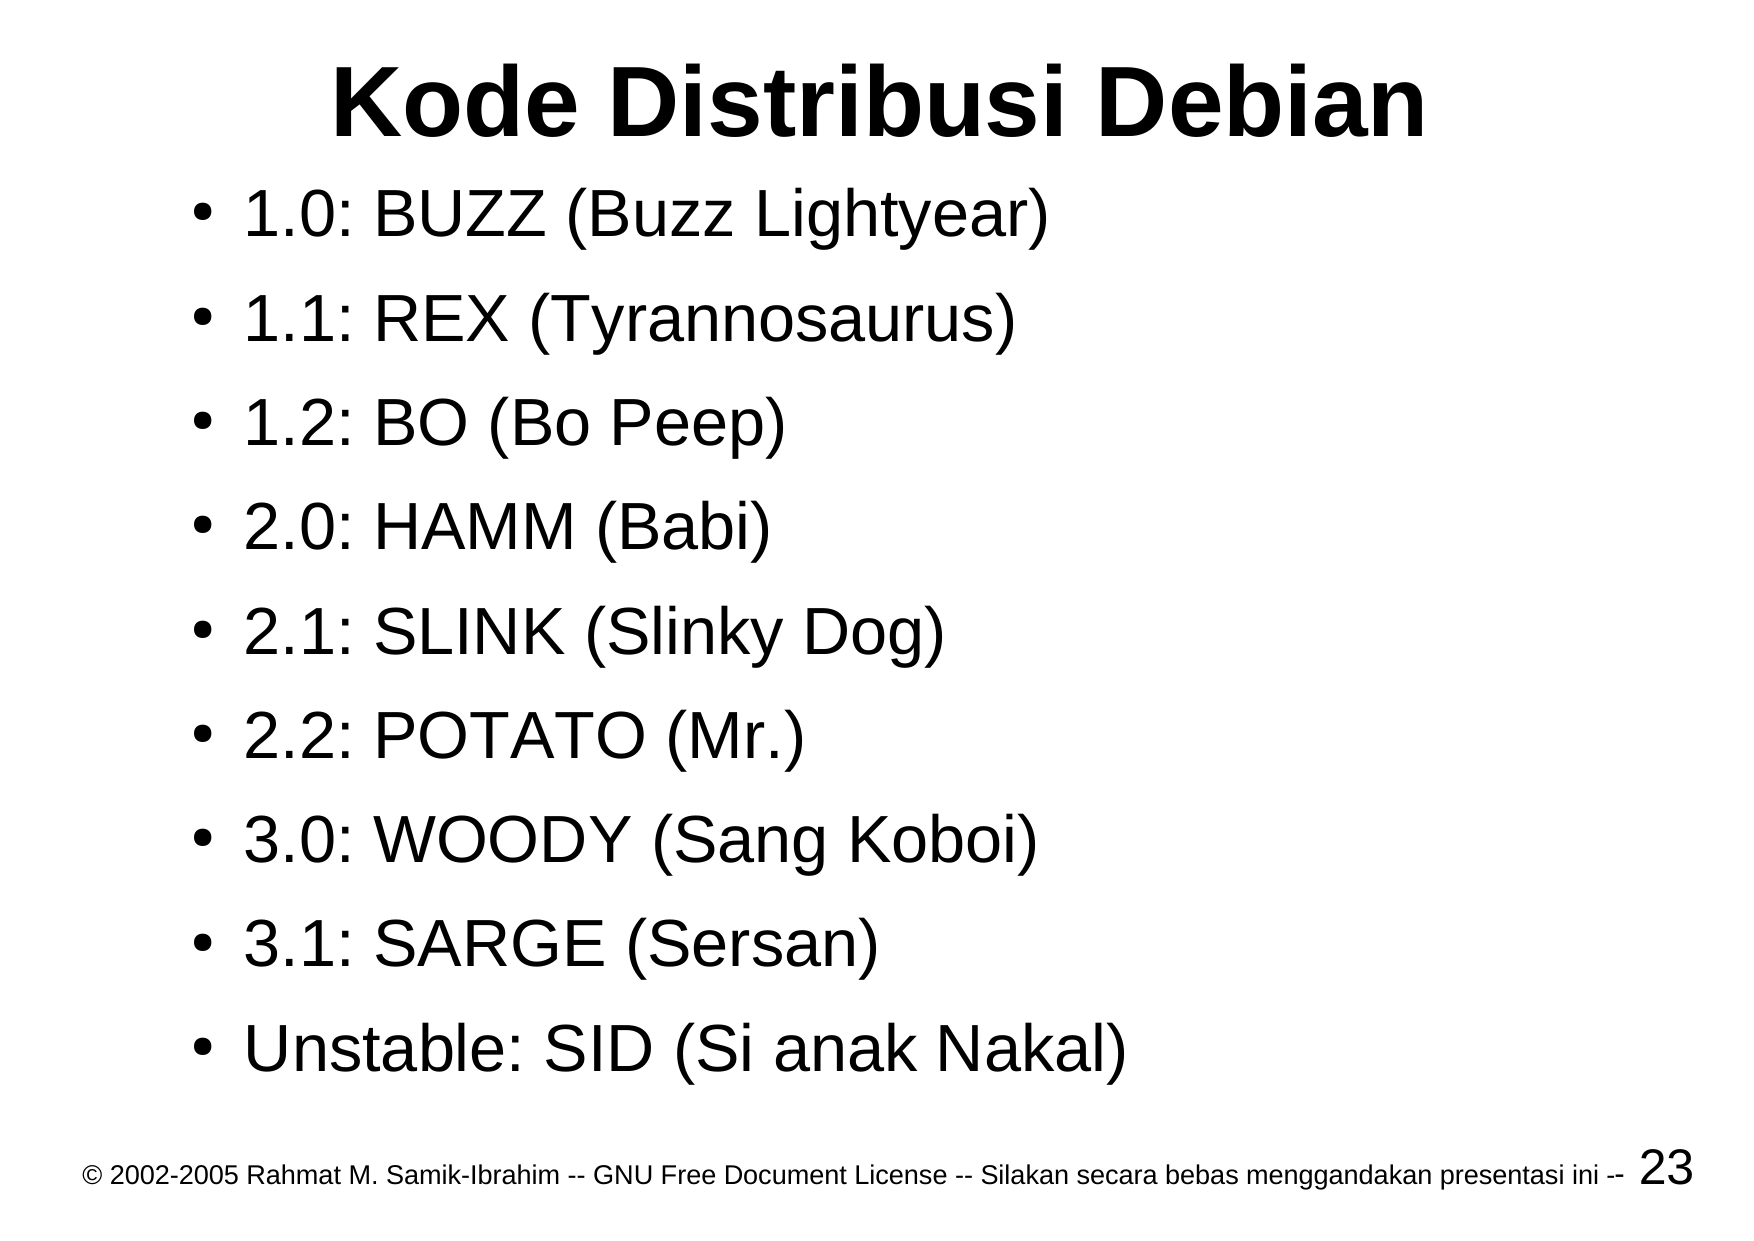

# Kode Distribusi Debian
1.0: BUZZ (Buzz Lightyear)
1.1: REX (Tyrannosaurus)
1.2: BO (Bo Peep)
2.0: HAMM (Babi)
2.1: SLINK (Slinky Dog)
2.2: POTATO (Mr.)
3.0: WOODY (Sang Koboi)
3.1: SARGE (Sersan)
Unstable: SID (Si anak Nakal)